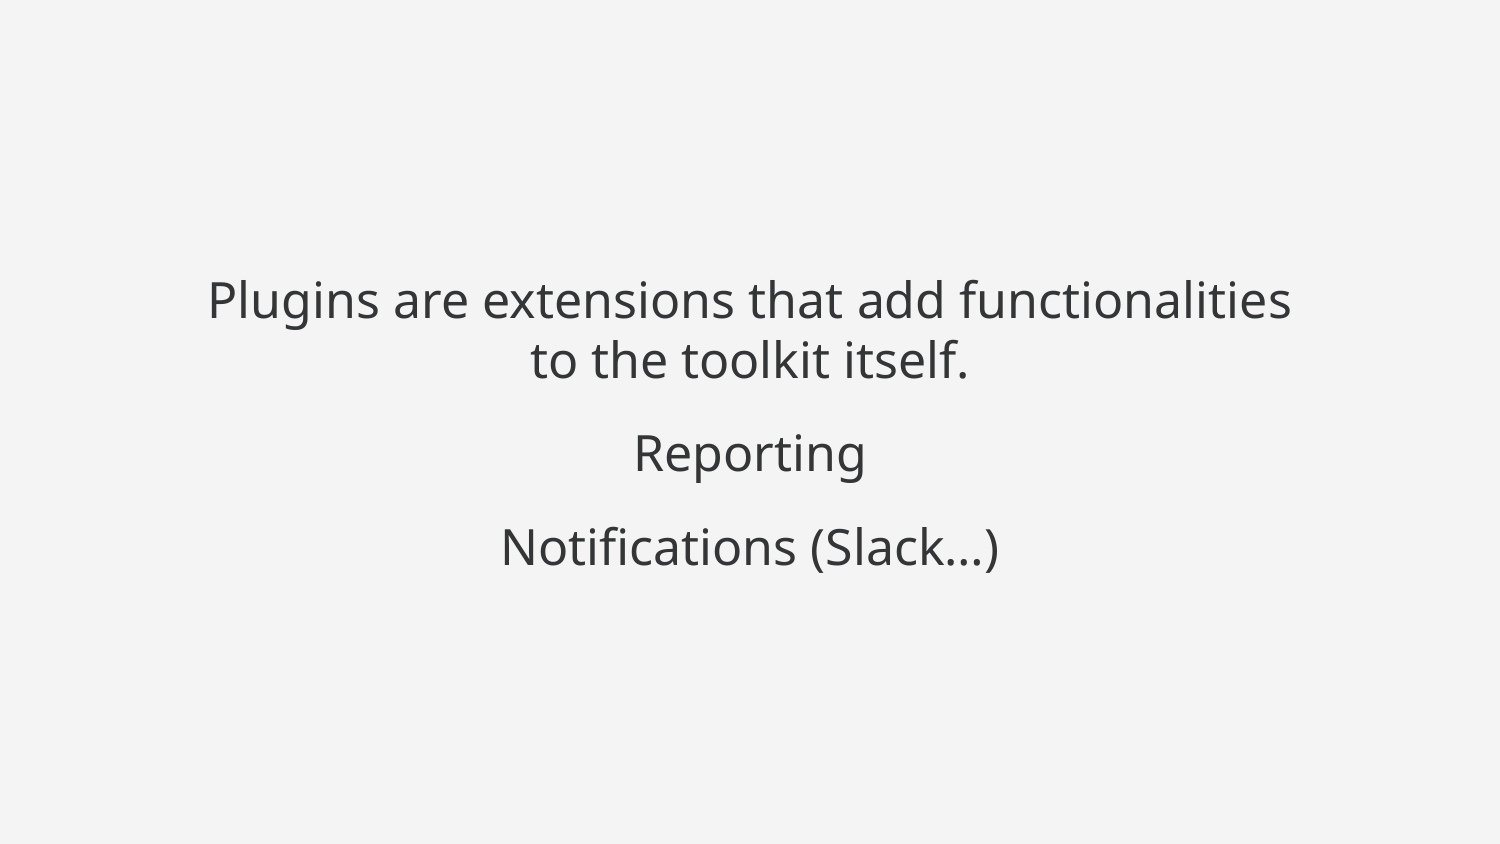

# Plugins are extensions that add functionalities to the toolkit itself.
Reporting
Notifications (Slack…)